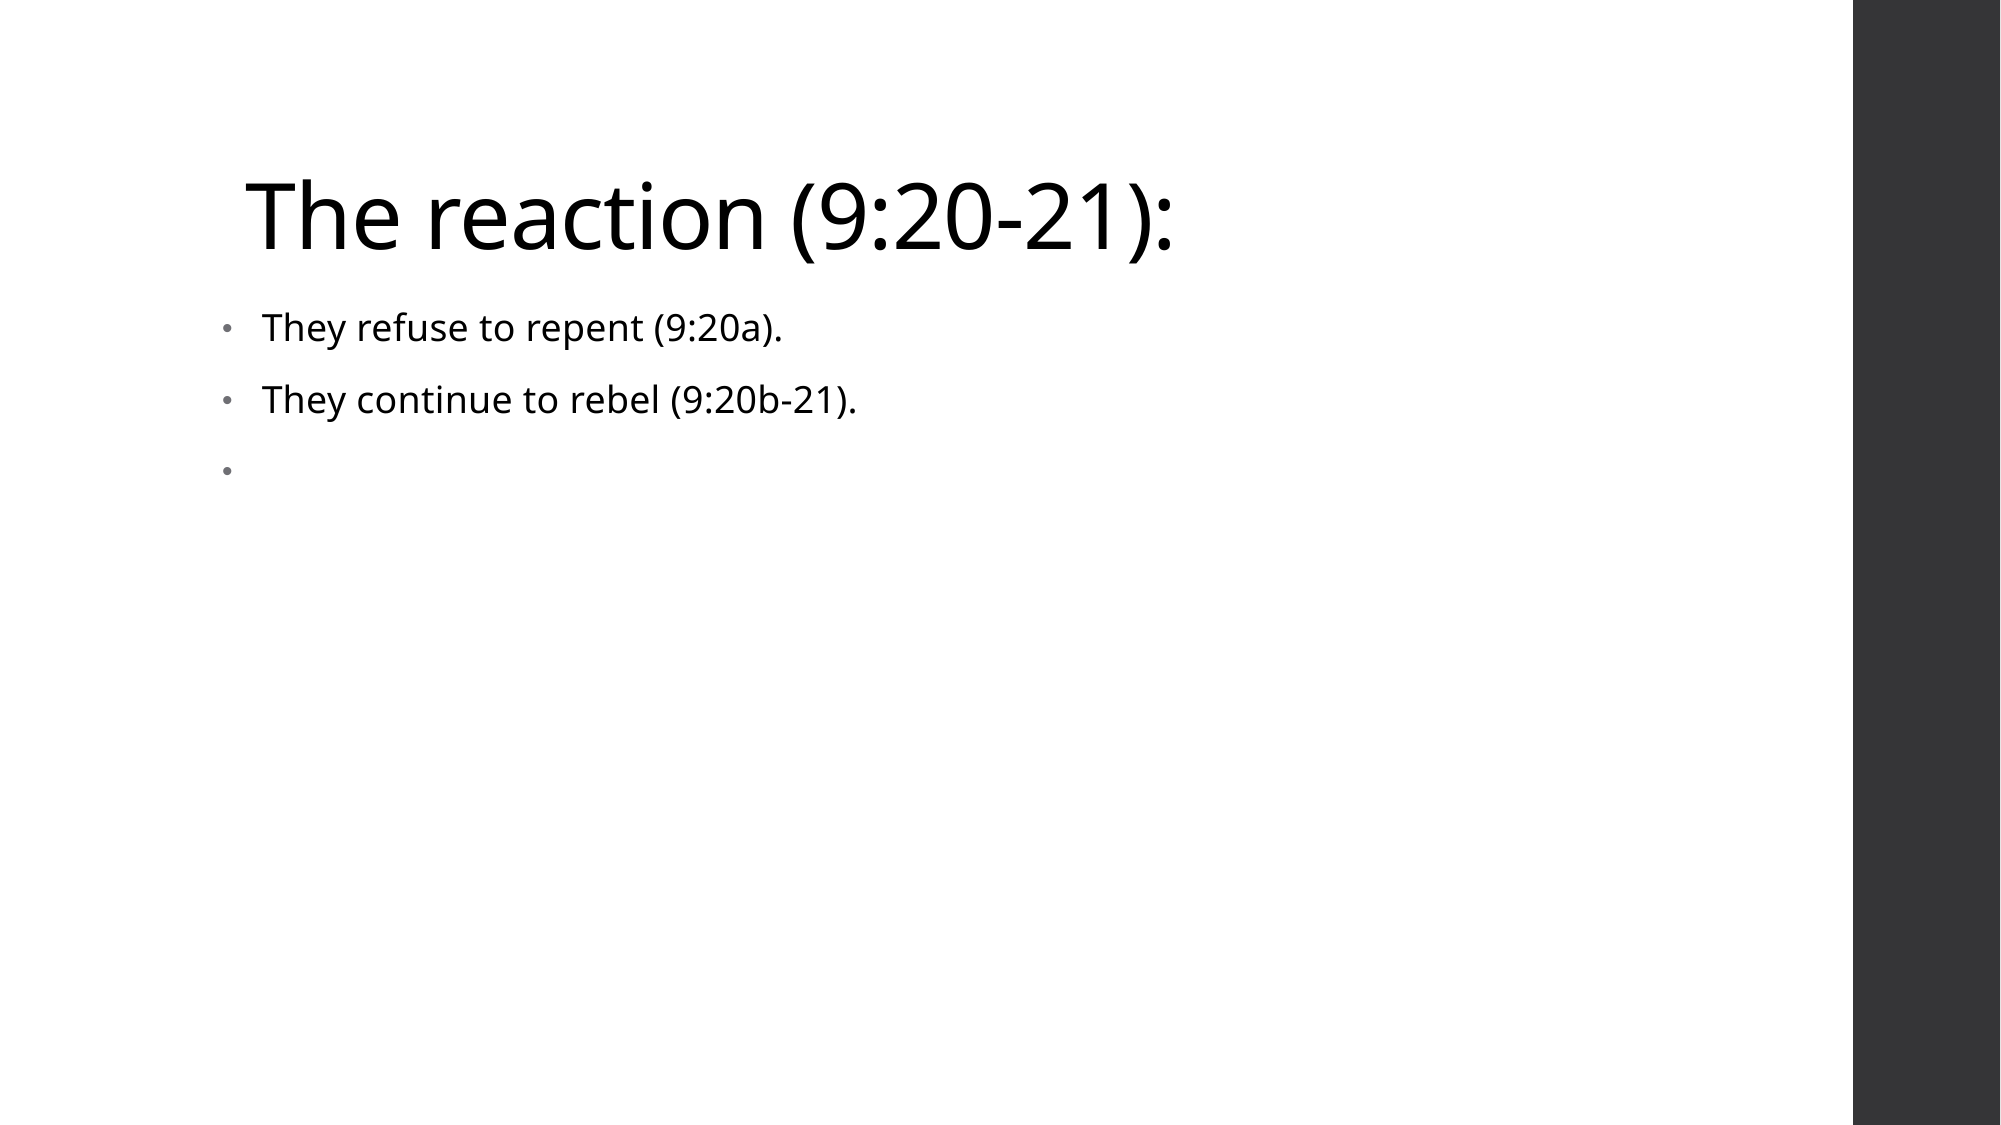

# The reaction (9:20-21):
 They refuse to repent (9:20a).
 They continue to rebel (9:20b-21).